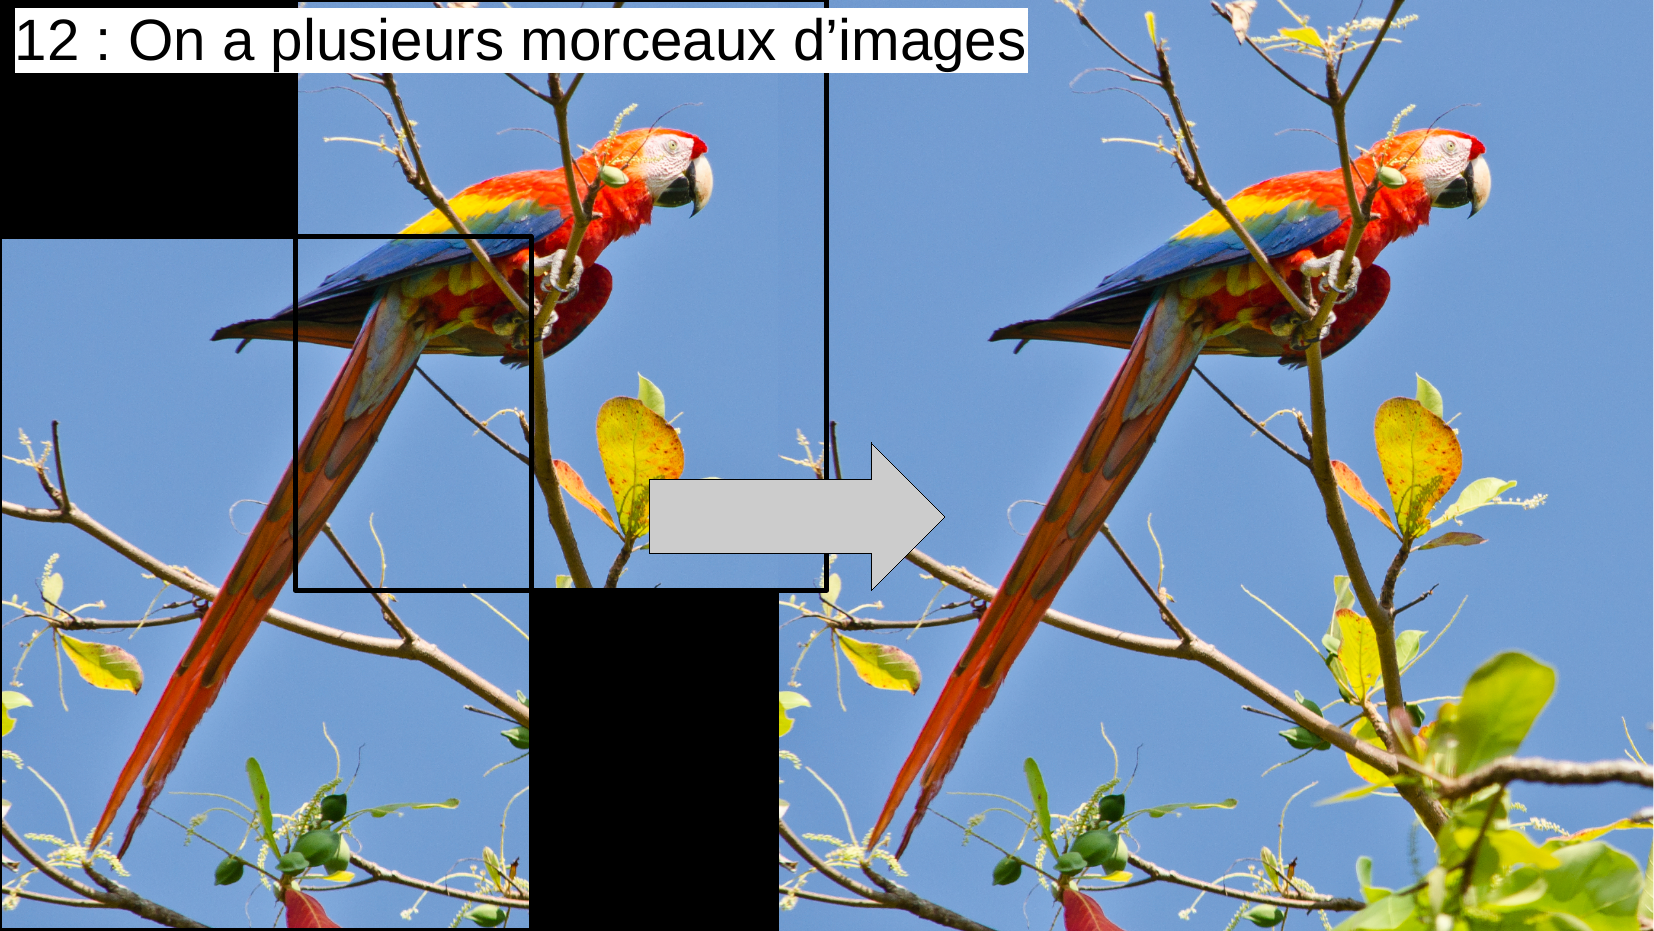

12 : On a plusieurs morceaux d’images